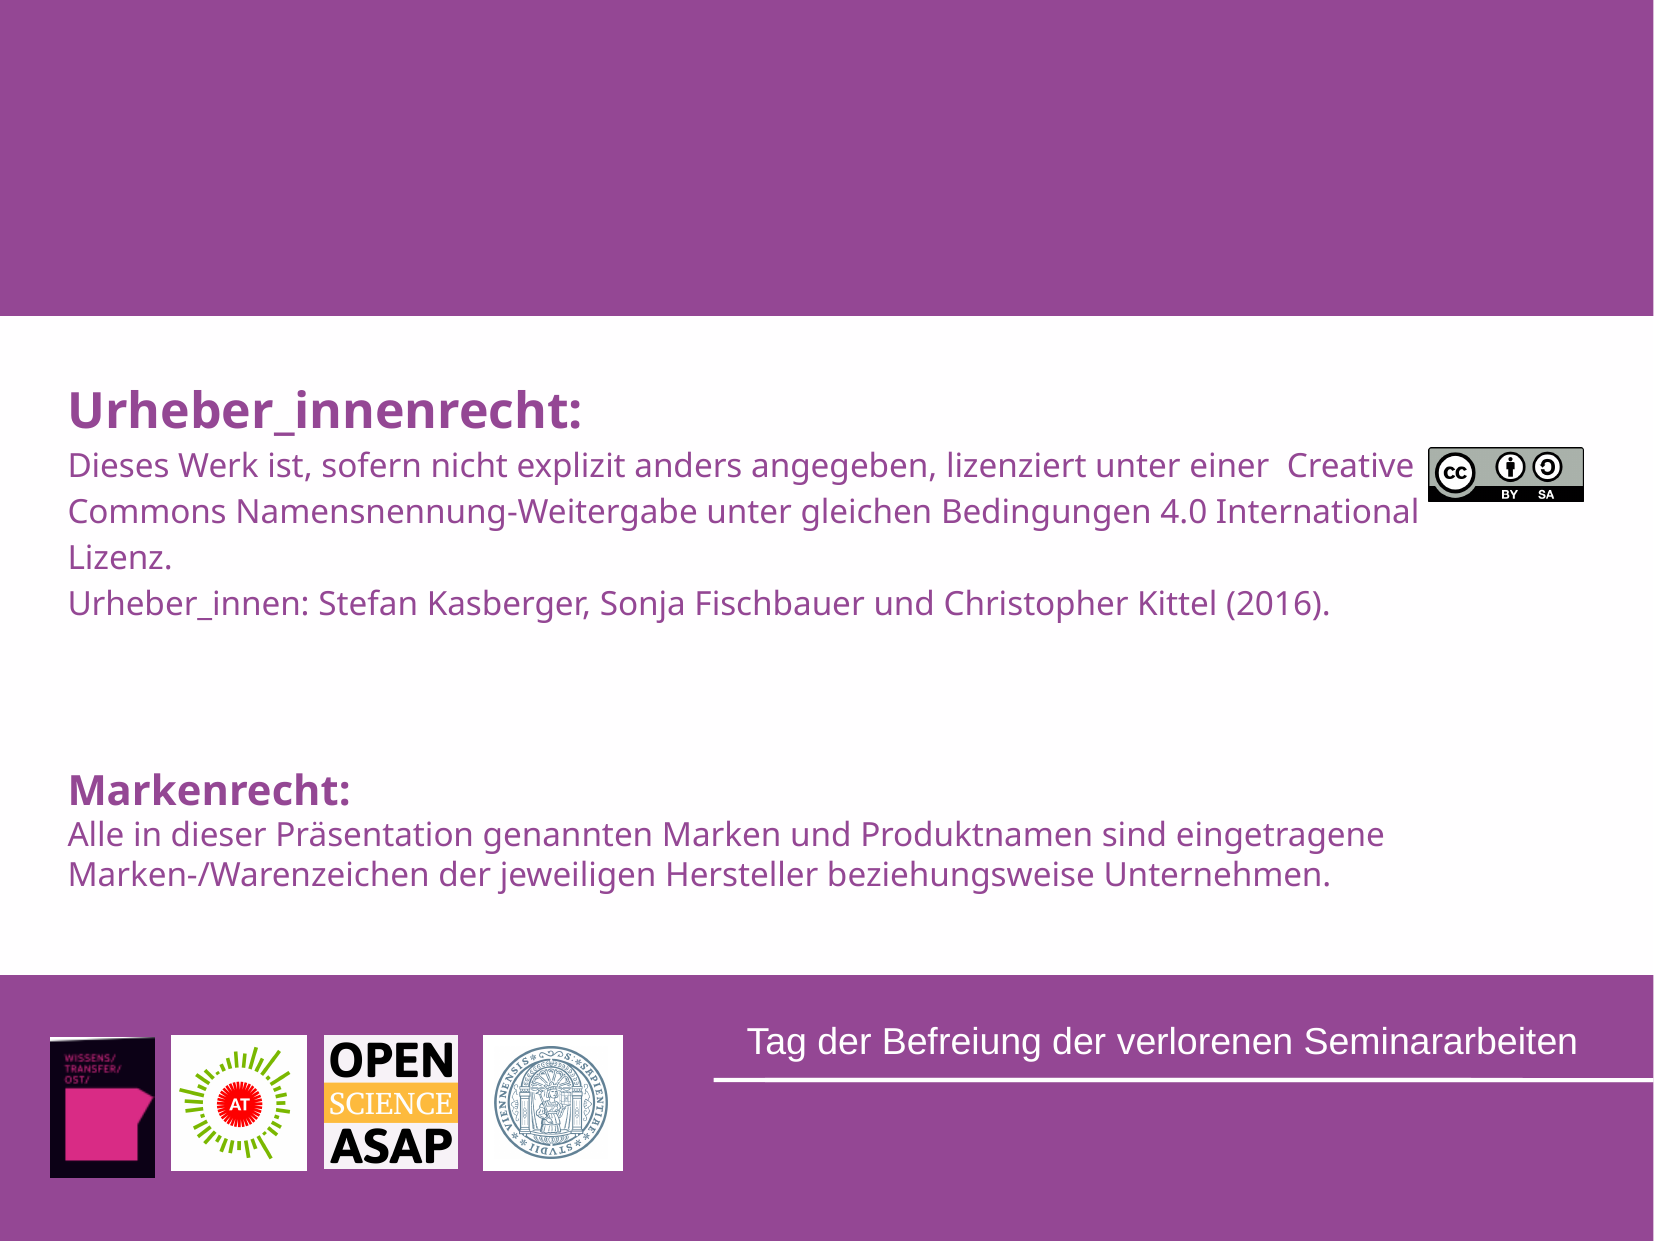

#
Urheber_innenrecht:
Dieses Werk ist, sofern nicht explizit anders angegeben, lizenziert unter einer Creative Commons Namensnennung-Weitergabe unter gleichen Bedingungen 4.0 International Lizenz.
Urheber_innen: Stefan Kasberger, Sonja Fischbauer und Christopher Kittel (2016).
Markenrecht:
Alle in dieser Präsentation genannten Marken und Produktnamen sind eingetragene Marken-/Warenzeichen der jeweiligen Hersteller beziehungsweise Unternehmen.
Tag der Befreiung der verlorenen Seminararbeiten